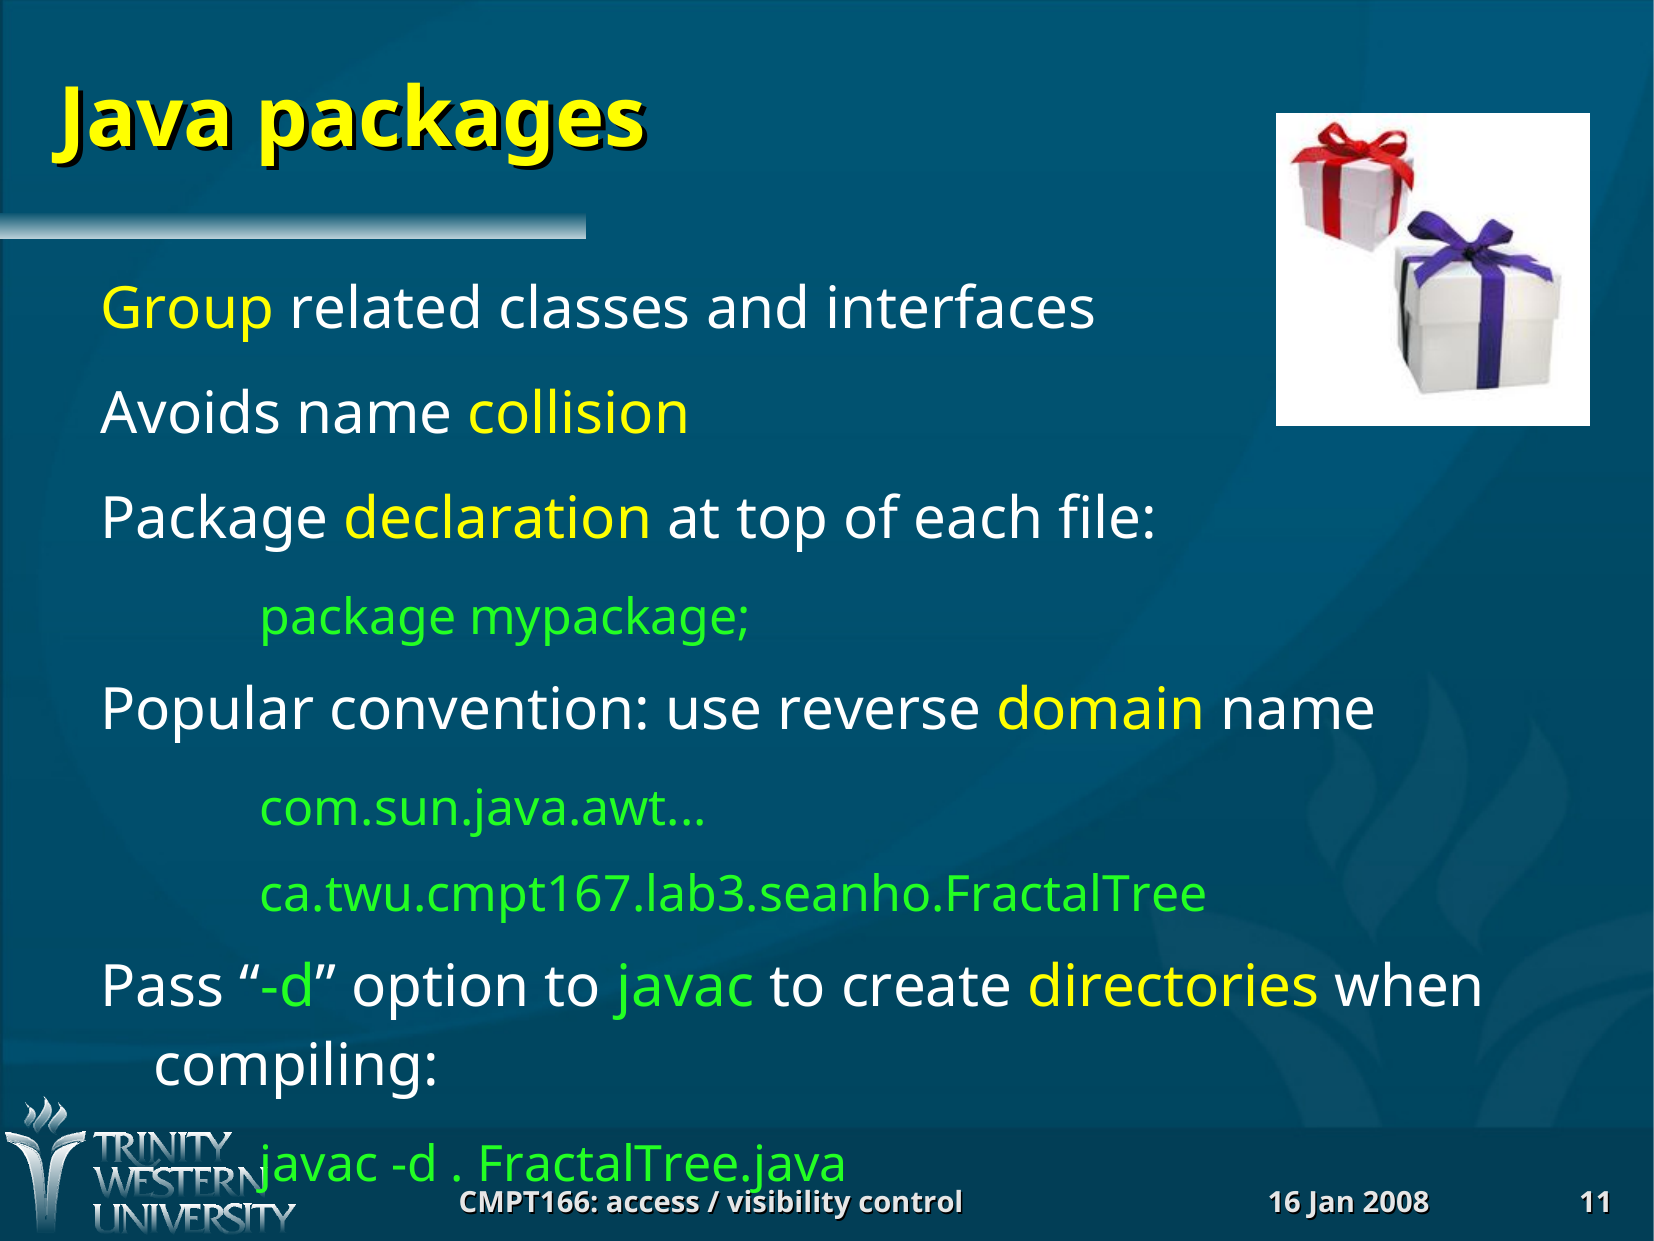

# Java packages
Group related classes and interfaces
Avoids name collision
Package declaration at top of each file:
package mypackage;
Popular convention: use reverse domain name
com.sun.java.awt...
ca.twu.cmpt167.lab3.seanho.FractalTree
Pass “-d” option to javac to create directories when compiling:
javac -d . FractalTree.java
CMPT166: access / visibility control
16 Jan 2008
11